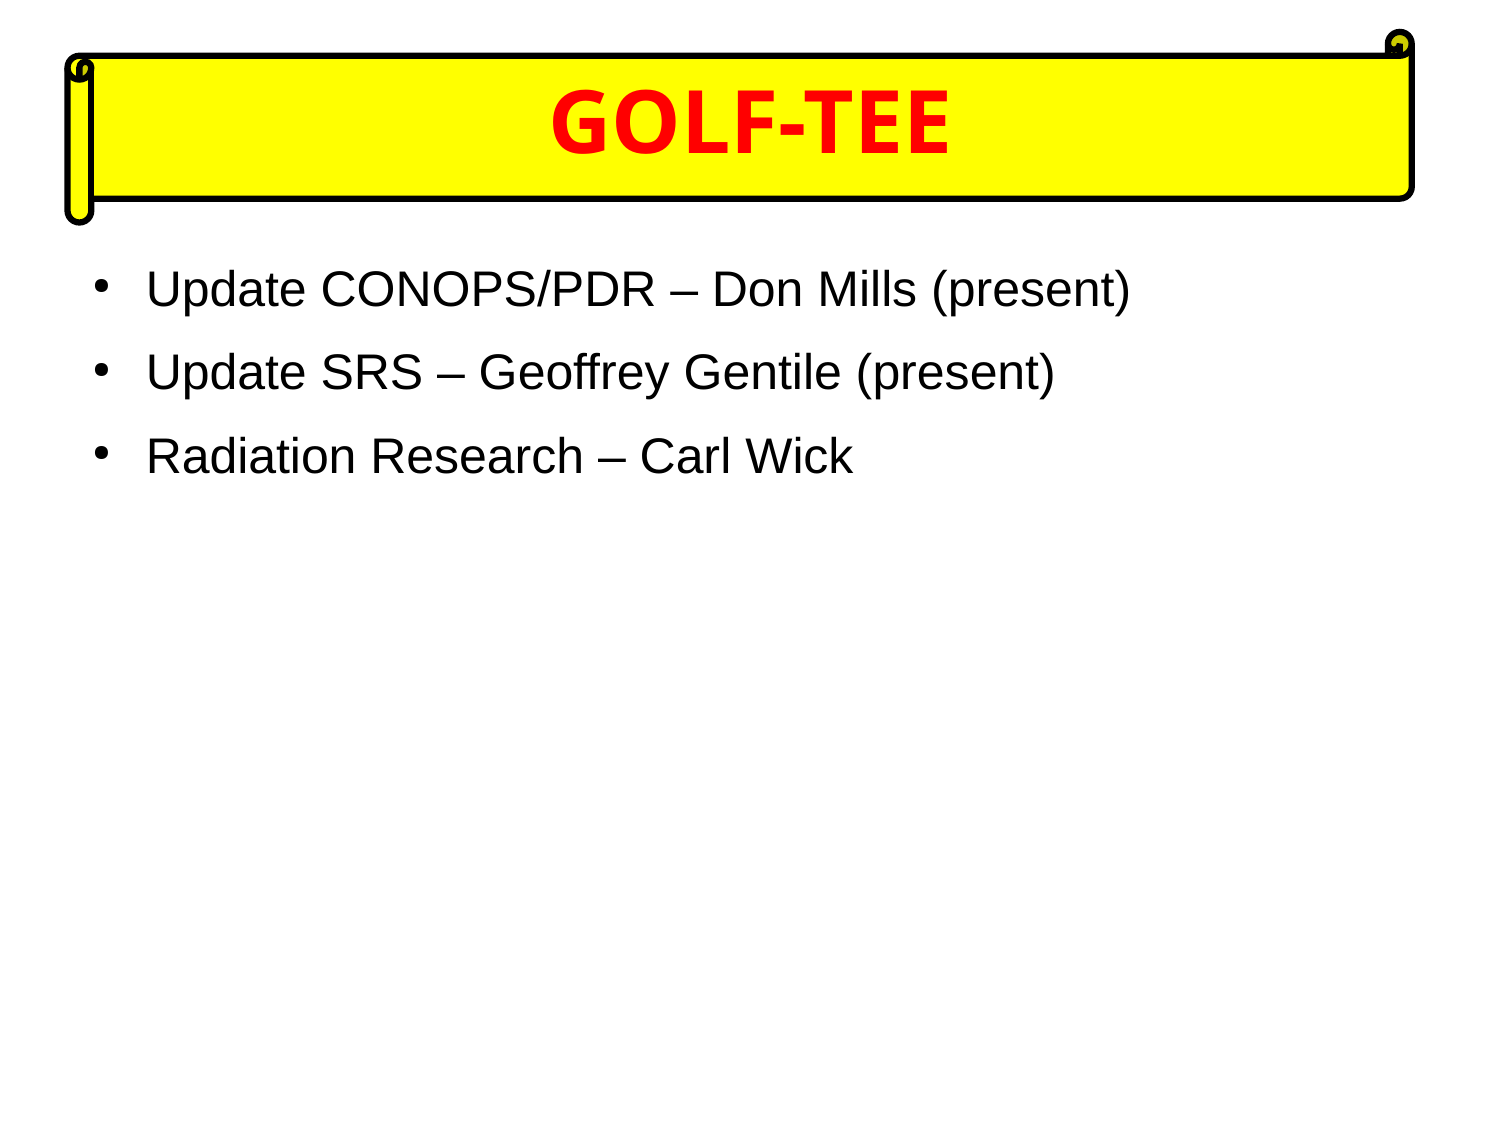

GOLF-TEE
# Update CONOPS/PDR – Don Mills (present)
Update SRS – Geoffrey Gentile (present)
Radiation Research – Carl Wick